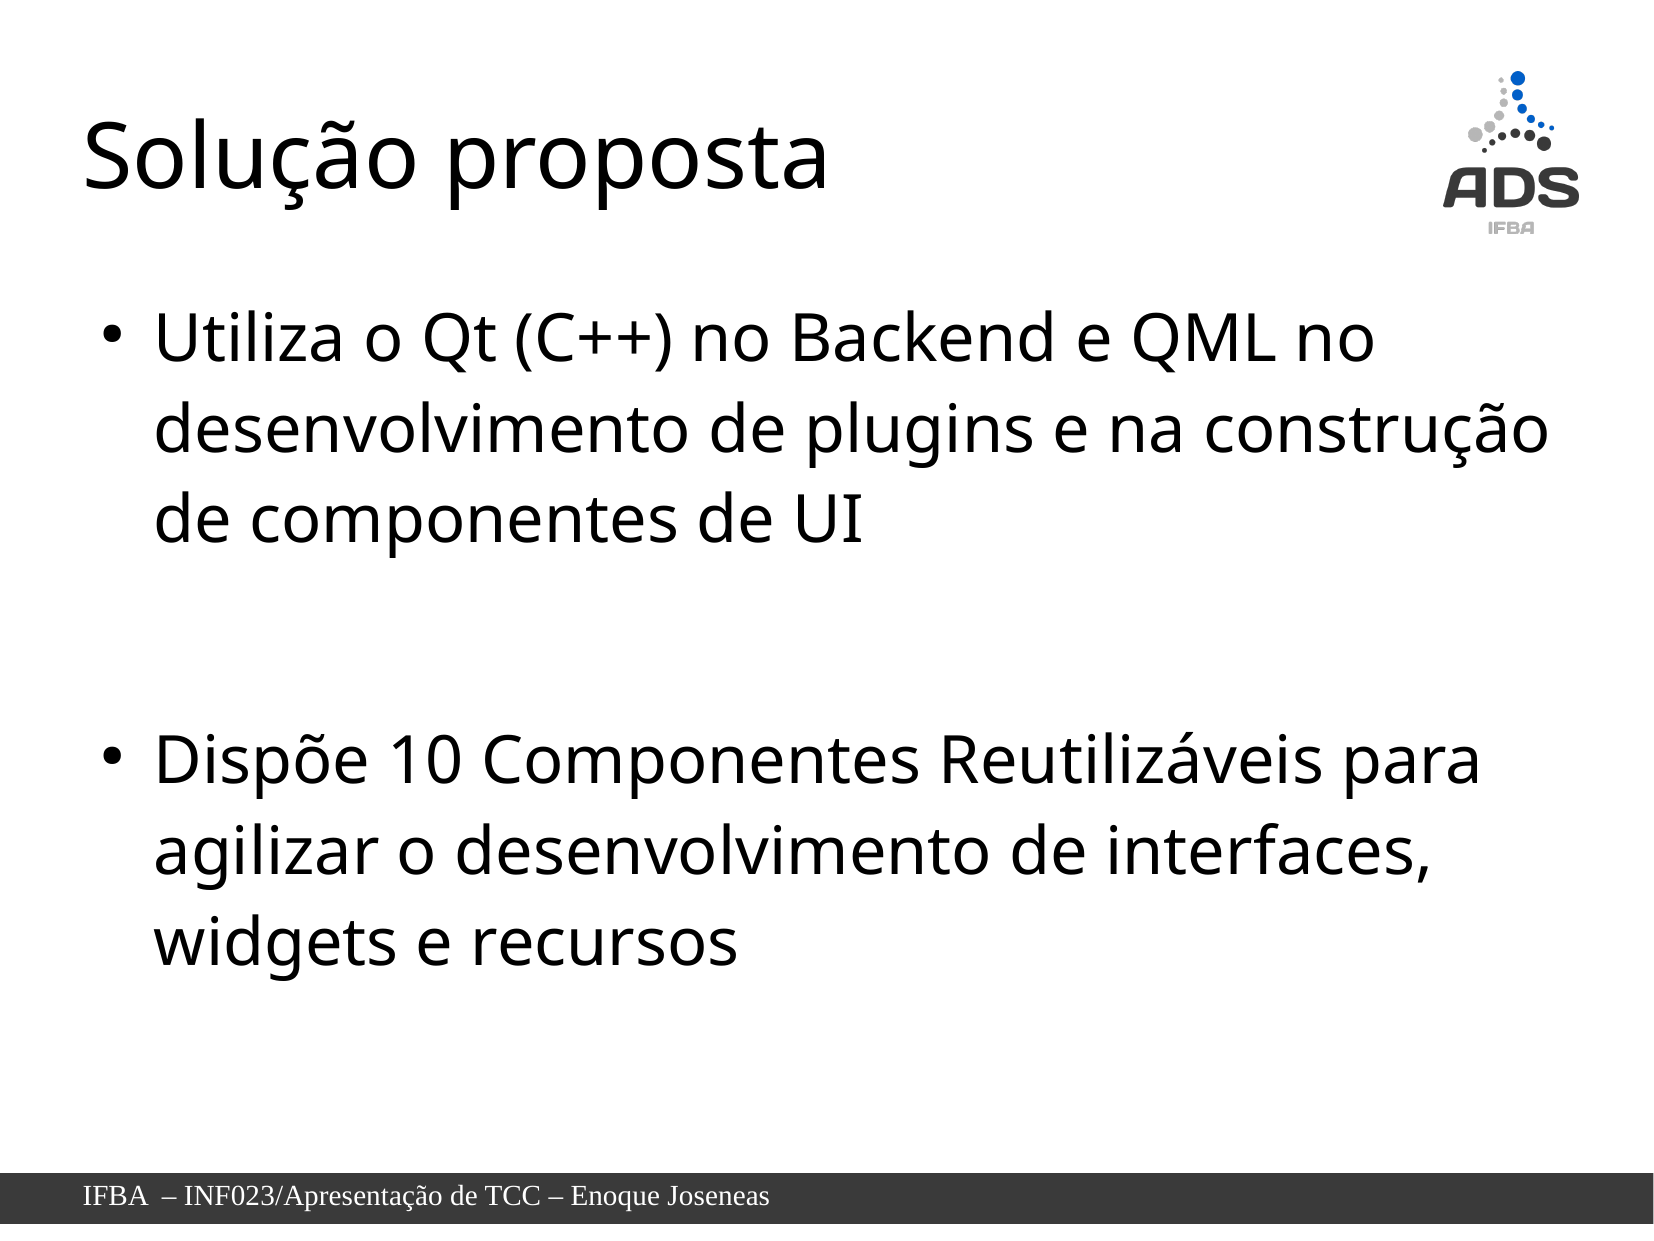

# Solução proposta
Utiliza o Qt (C++) no Backend e QML no desenvolvimento de plugins e na construção de componentes de UI
Dispõe 10 Componentes Reutilizáveis para agilizar o desenvolvimento de interfaces, widgets e recursos